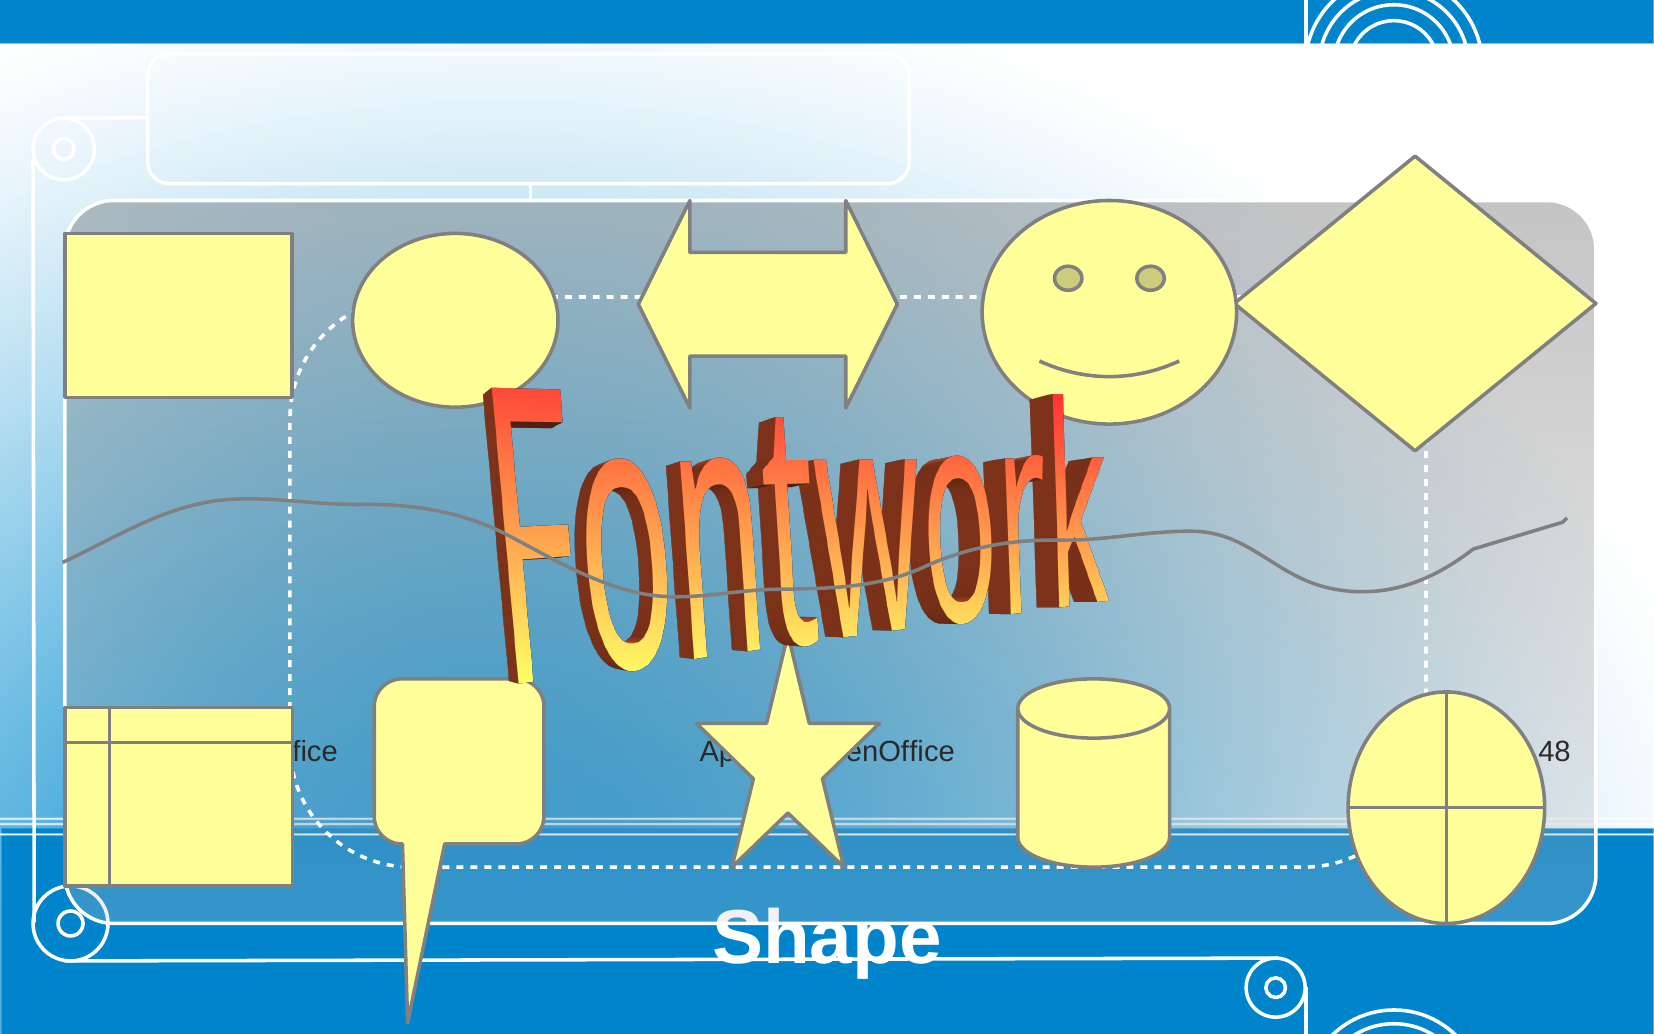

Fontwork
Apache OpenOffice
Apache OpenOffice
48
# Shape